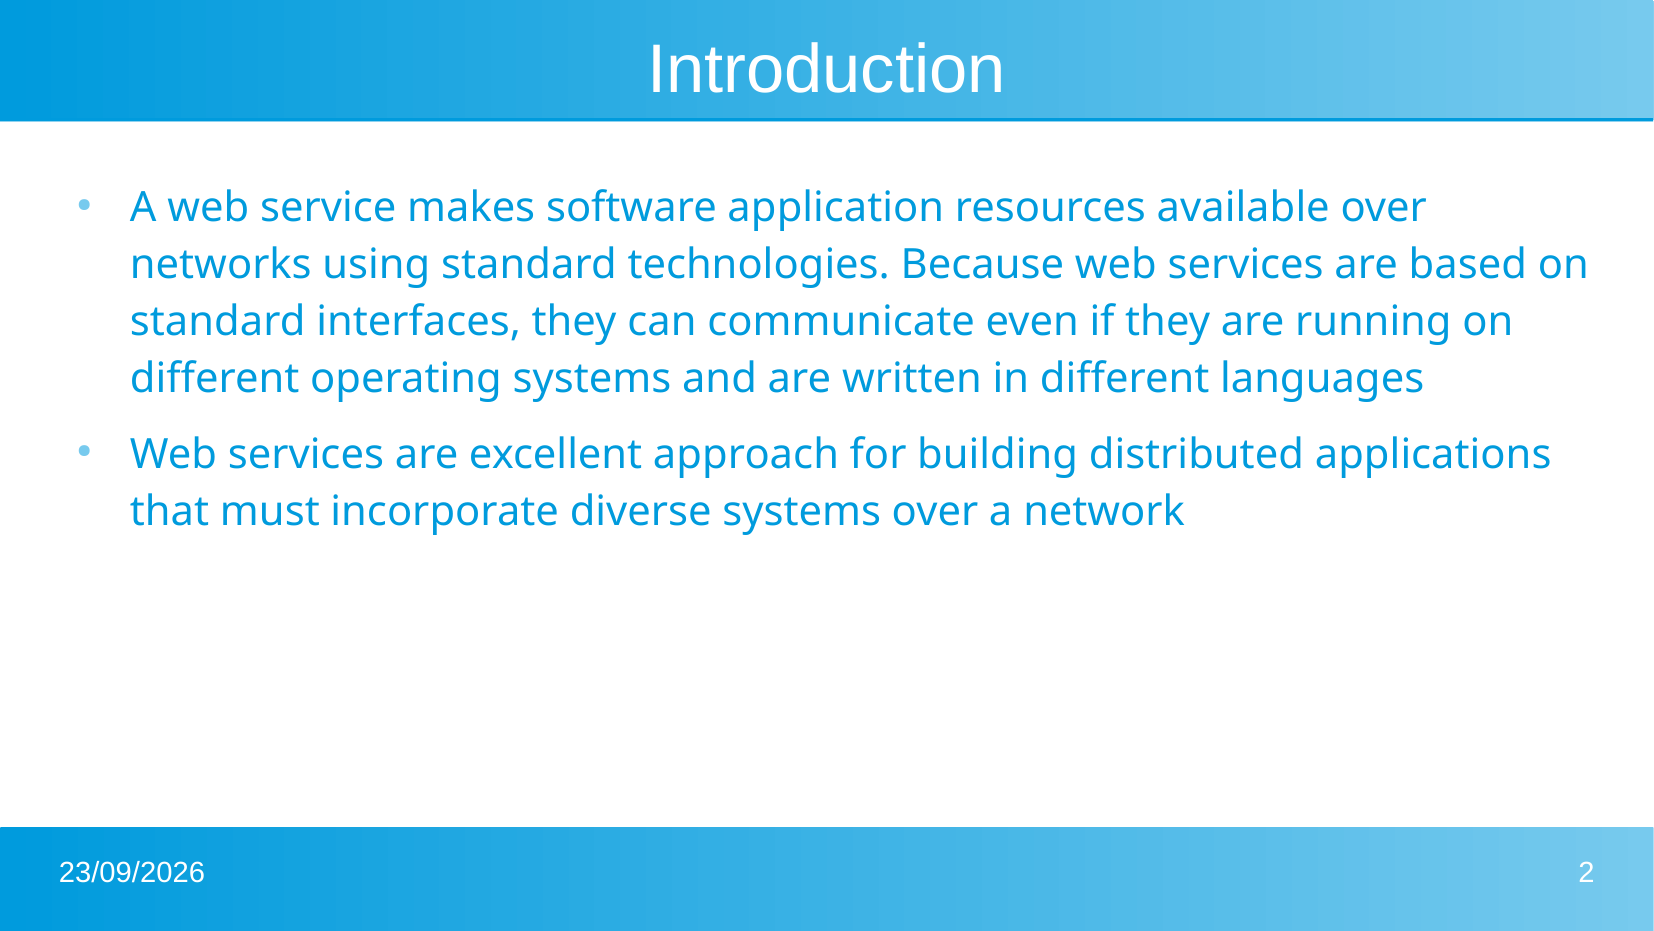

# Introduction
A web service makes software application resources available over networks using standard technologies. Because web services are based on standard interfaces, they can communicate even if they are running on different operating systems and are written in different languages
Web services are excellent approach for building distributed applications that must incorporate diverse systems over a network
2